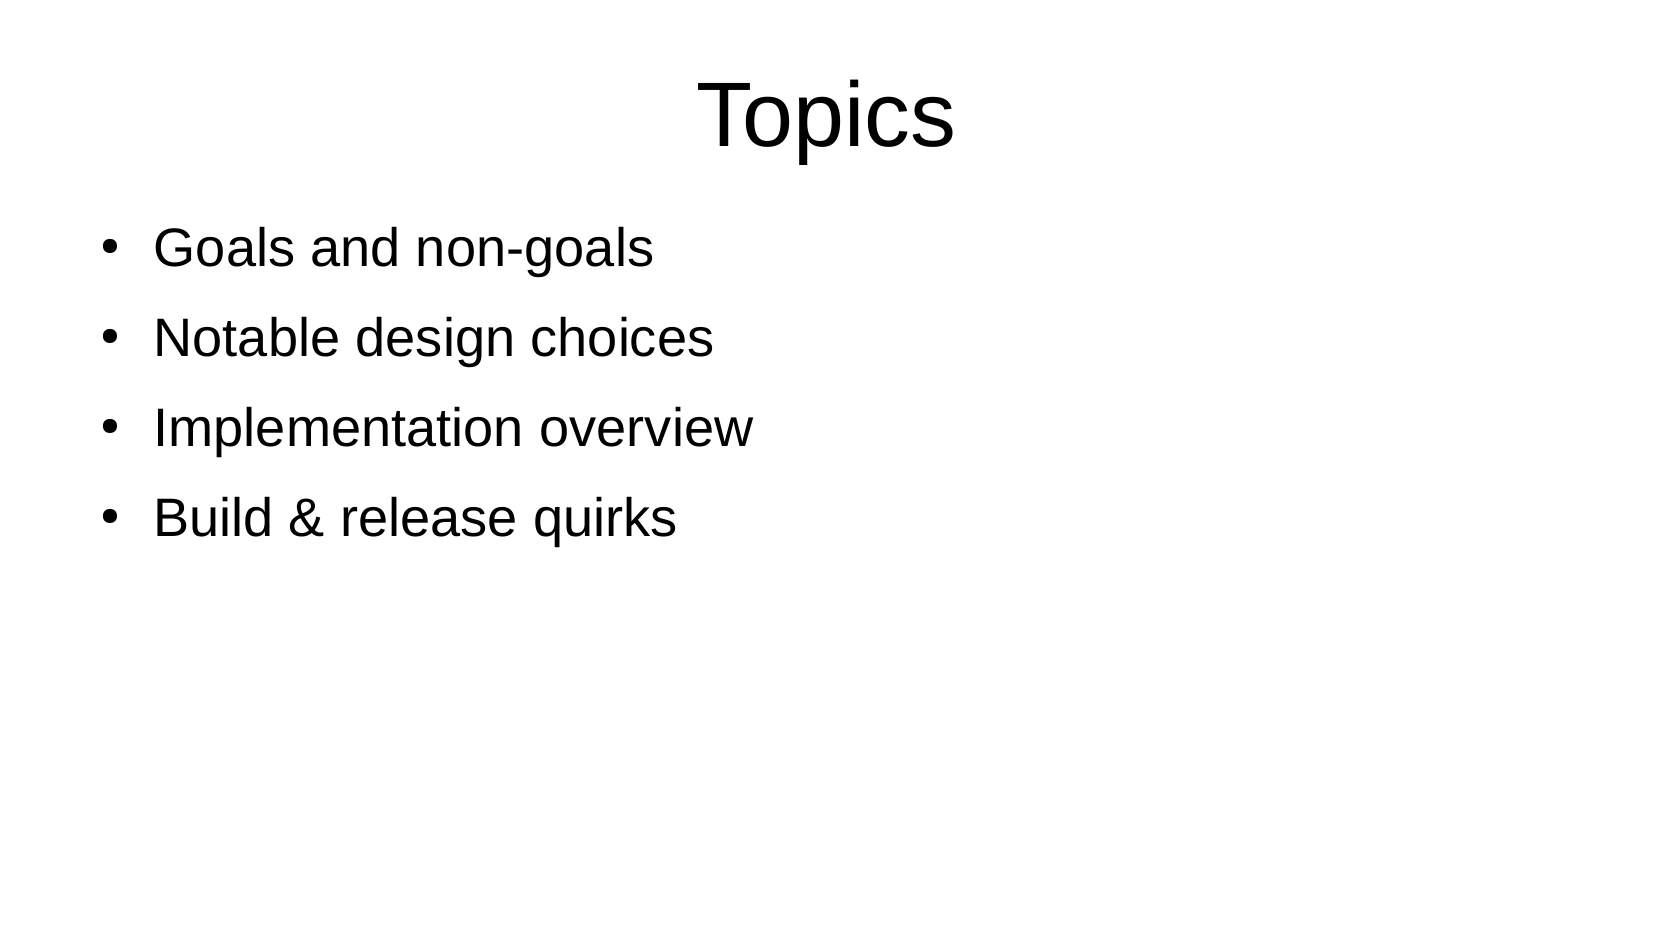

# Topics
Goals and non-goals
Notable design choices
Implementation overview
Build & release quirks